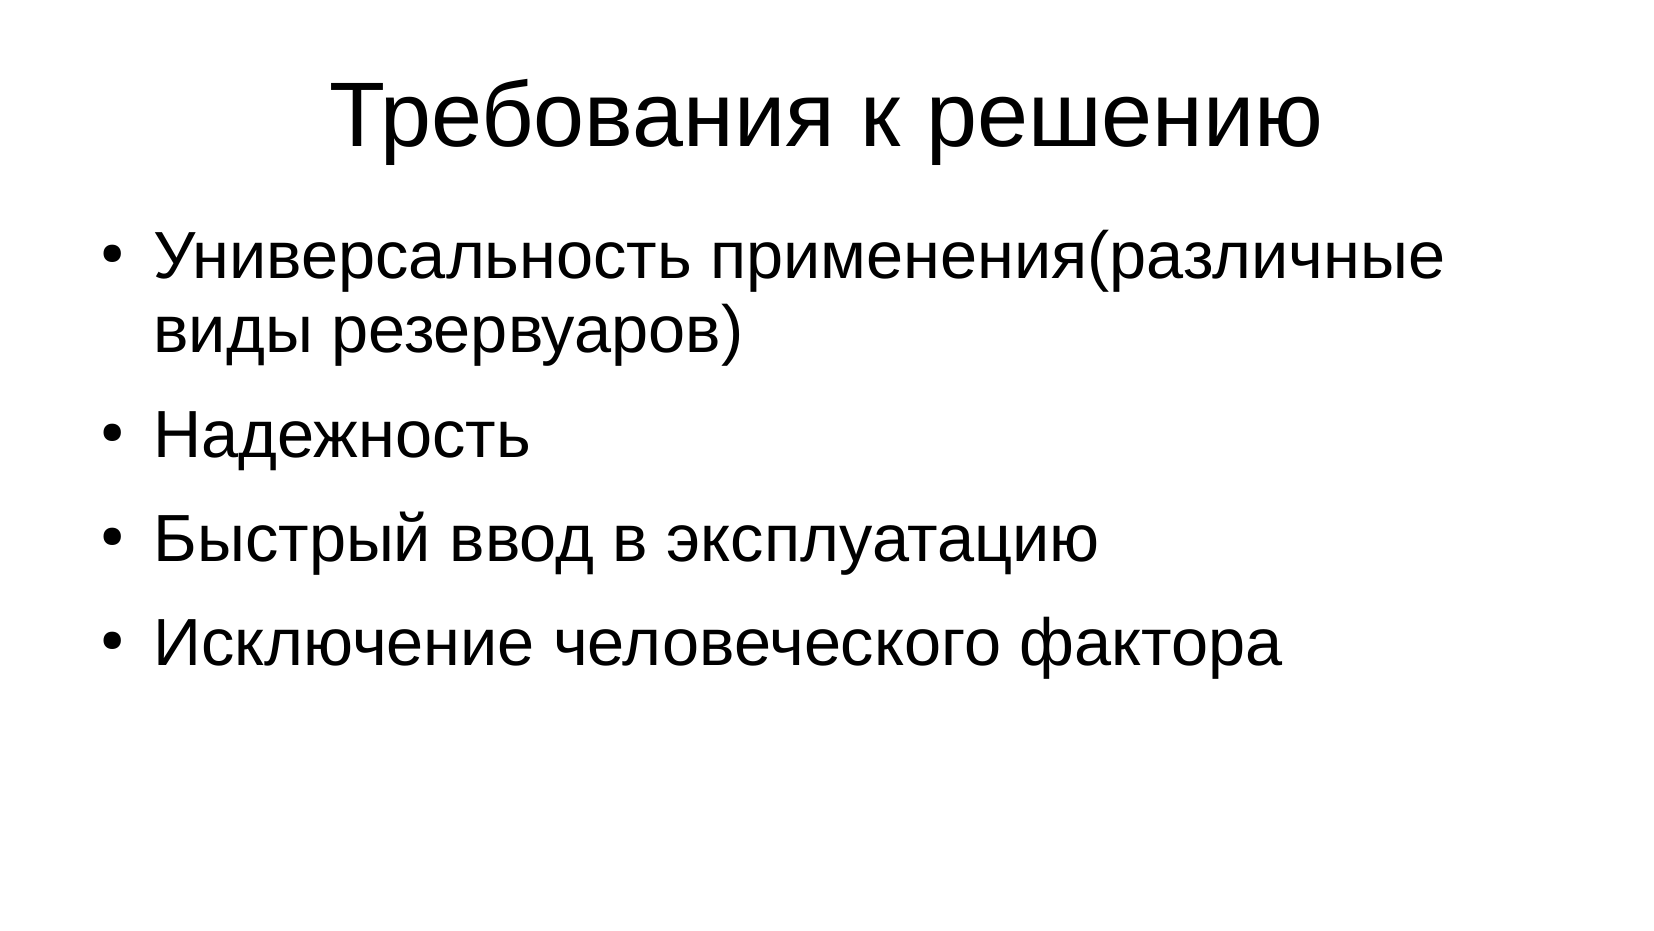

# Требования к решению
Универсальность применения(различные виды резервуаров)
Надежность
Быстрый ввод в эксплуатацию
Исключение человеческого фактора